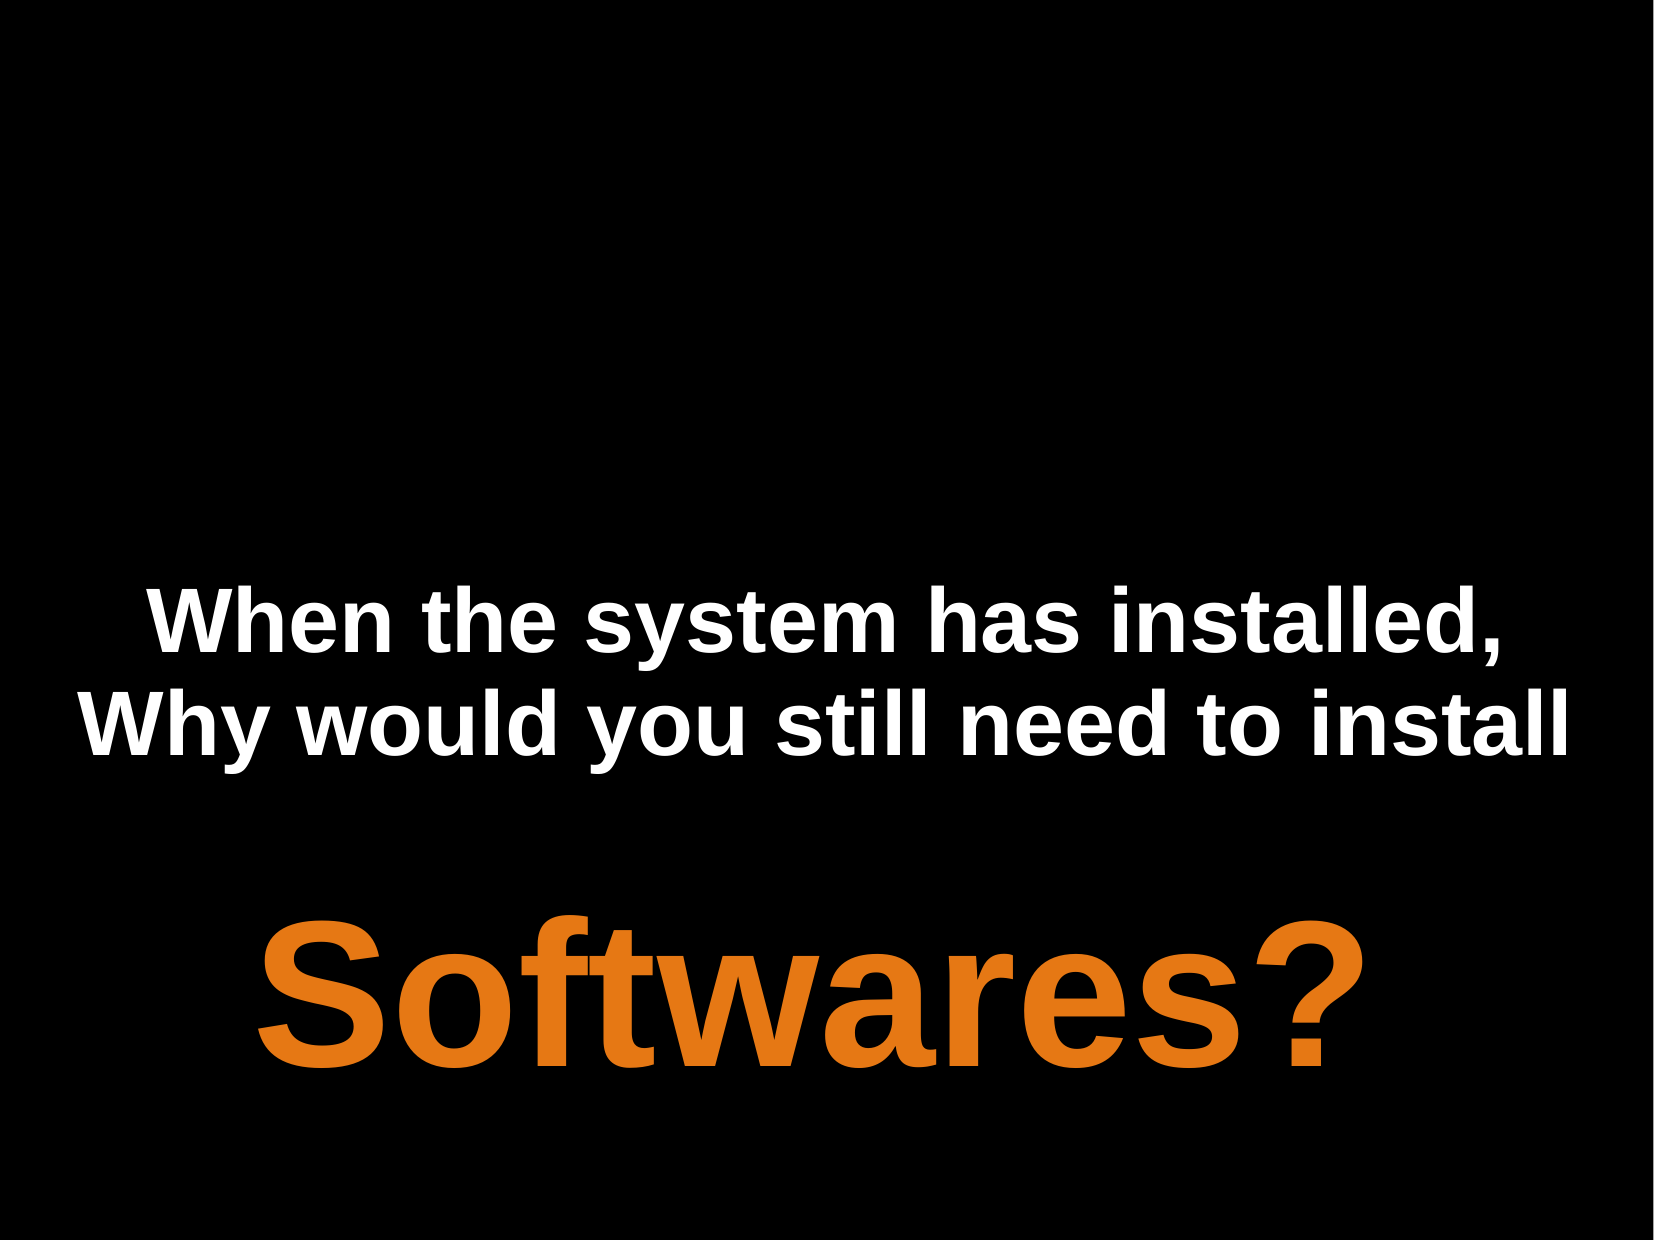

When the system has installed,
 Why would you still need to install
Softwares?